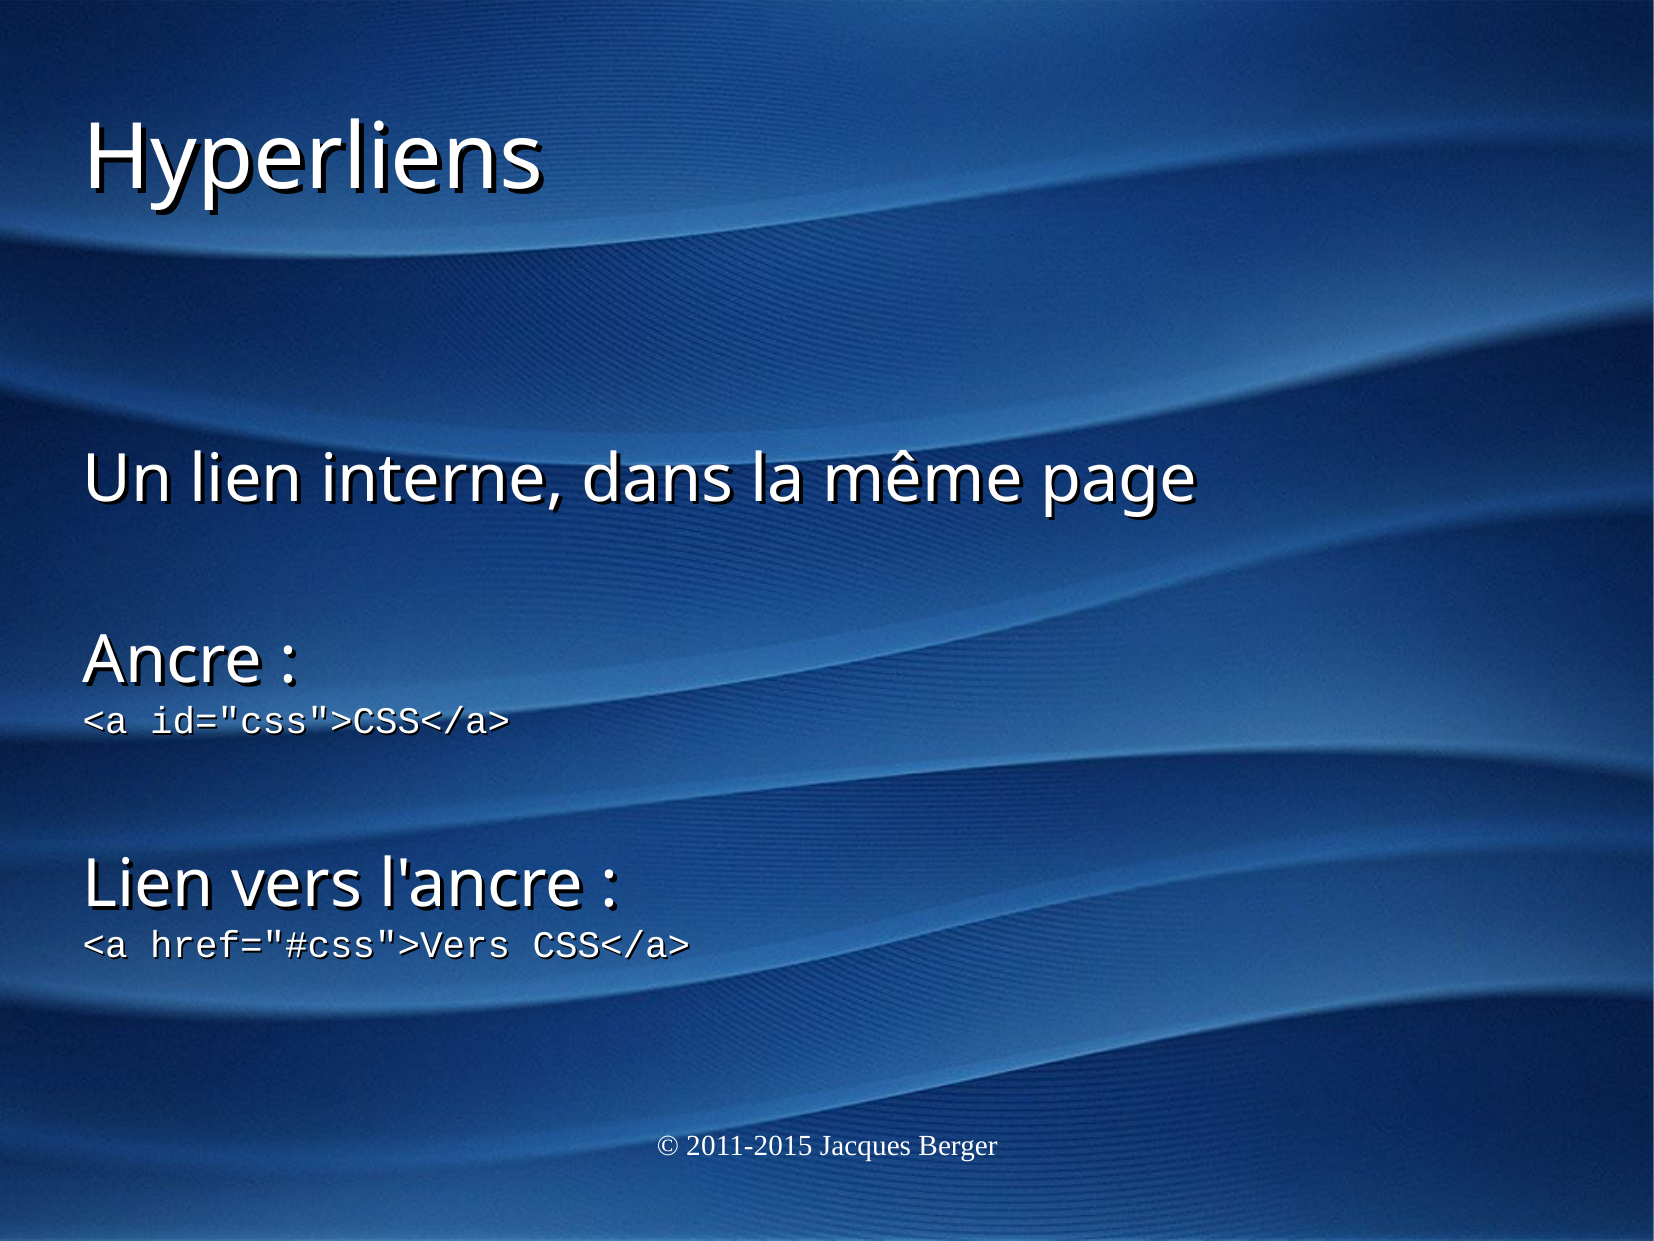

# Hyperliens
Un lien interne, dans la même page
Ancre :
<a id="css">CSS</a>
Lien vers l'ancre :
<a href="#css">Vers CSS</a>
© 2011-2015 Jacques Berger